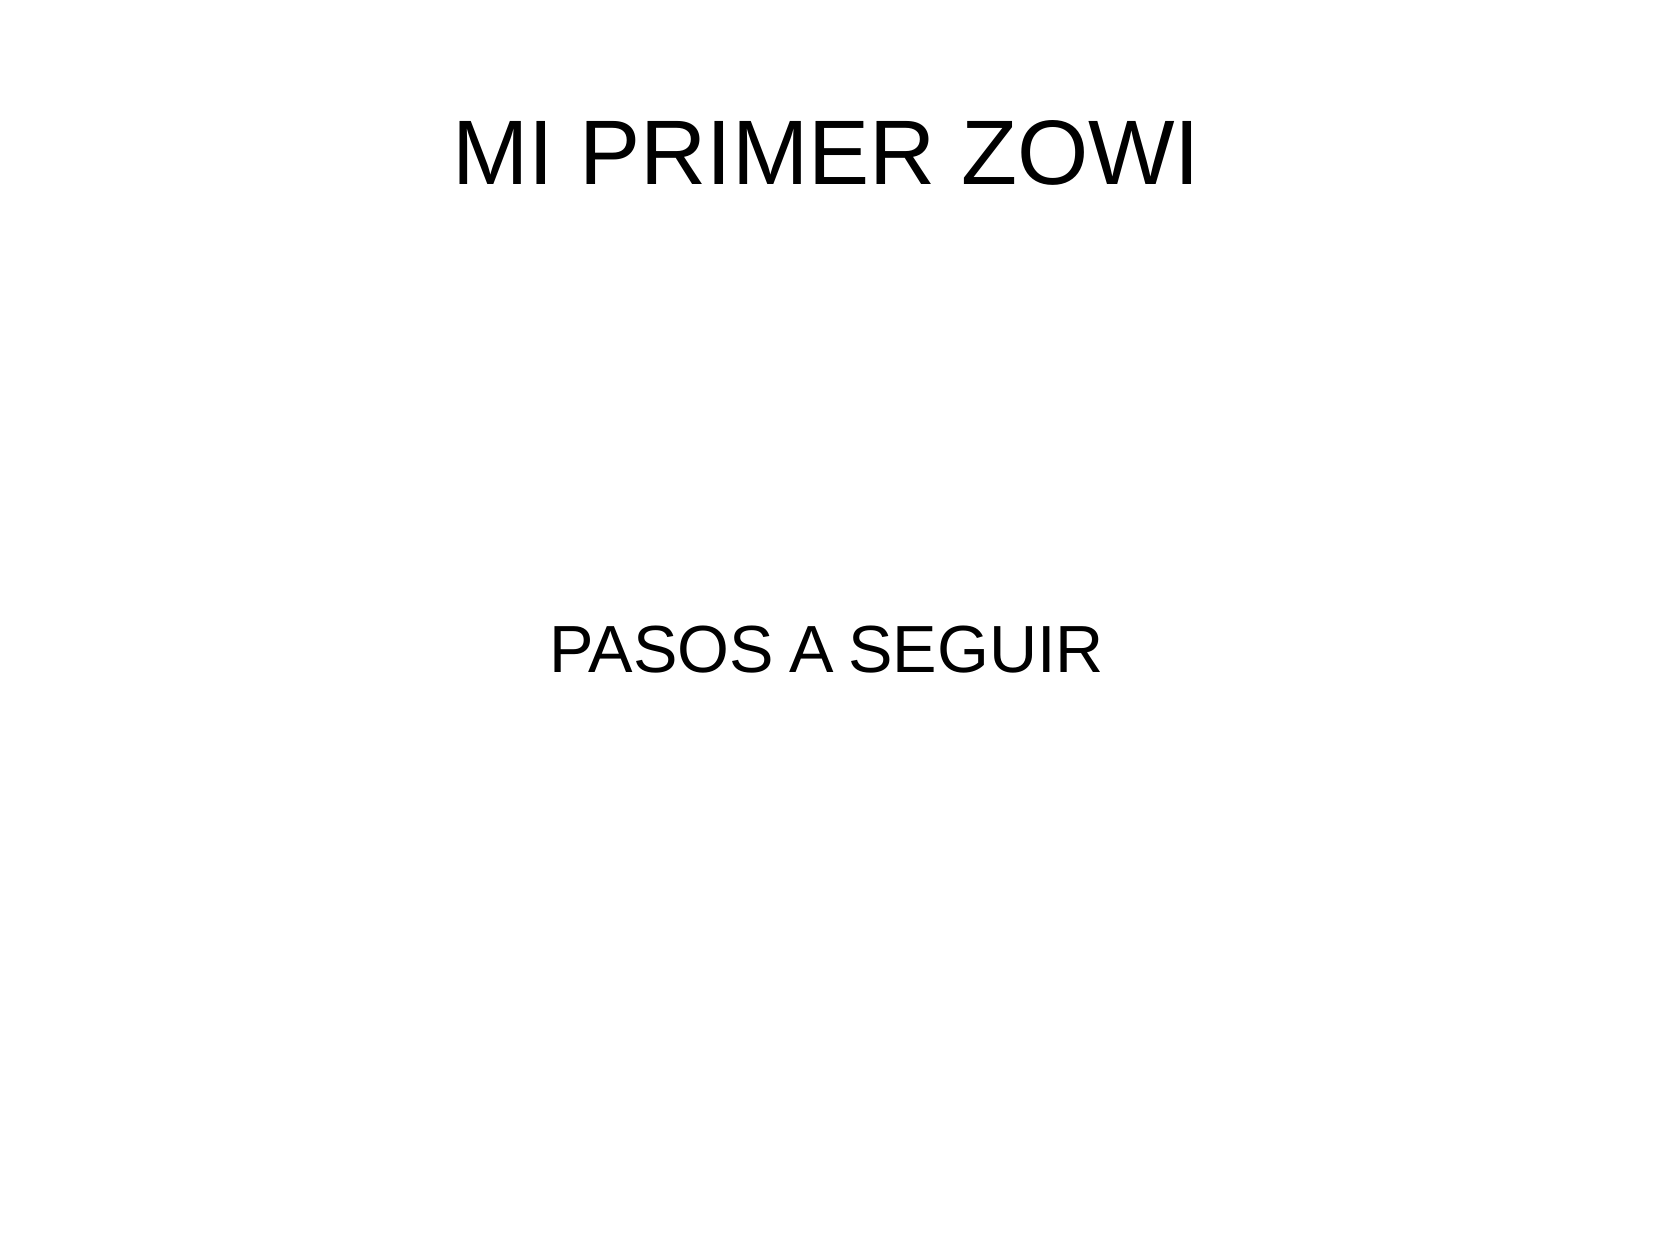

# MI PRIMER ZOWI
PASOS A SEGUIR